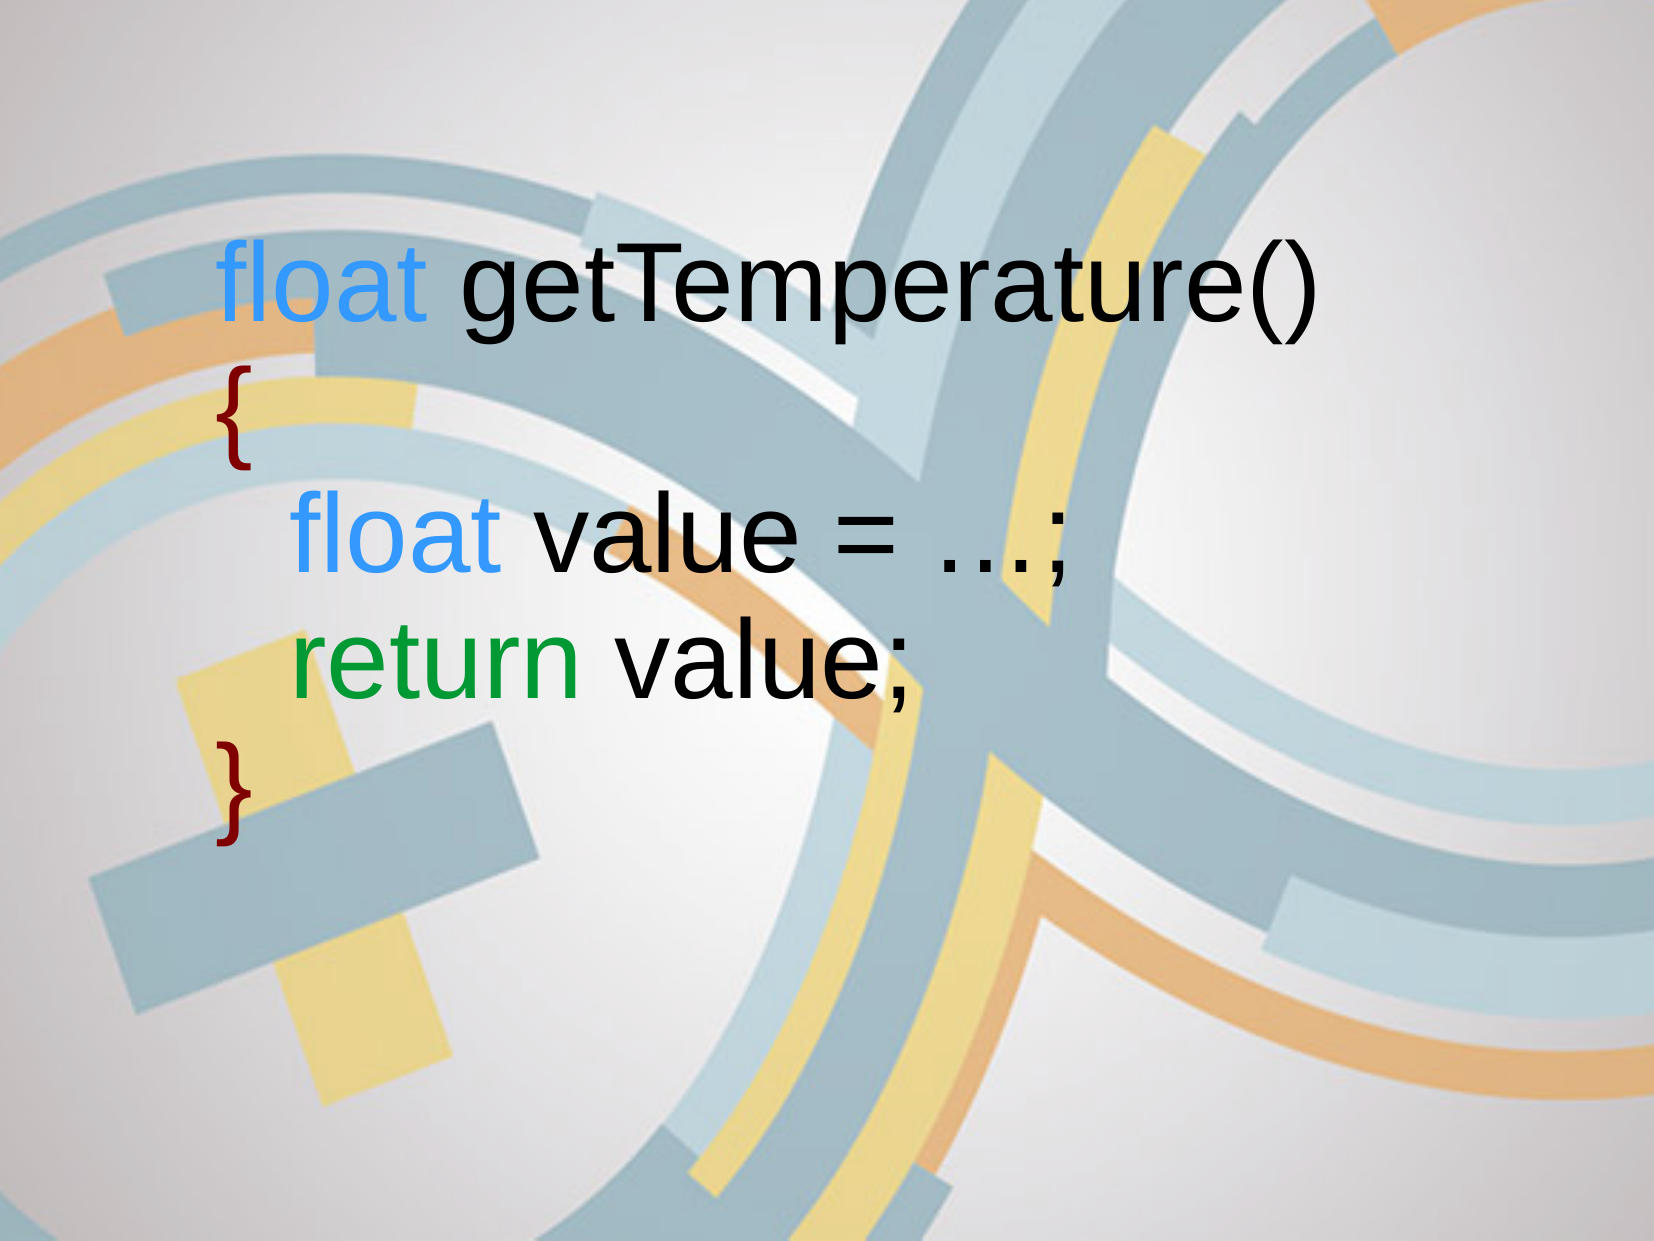

#
float getTemperature()
{
	float value = …;
	return value;
}